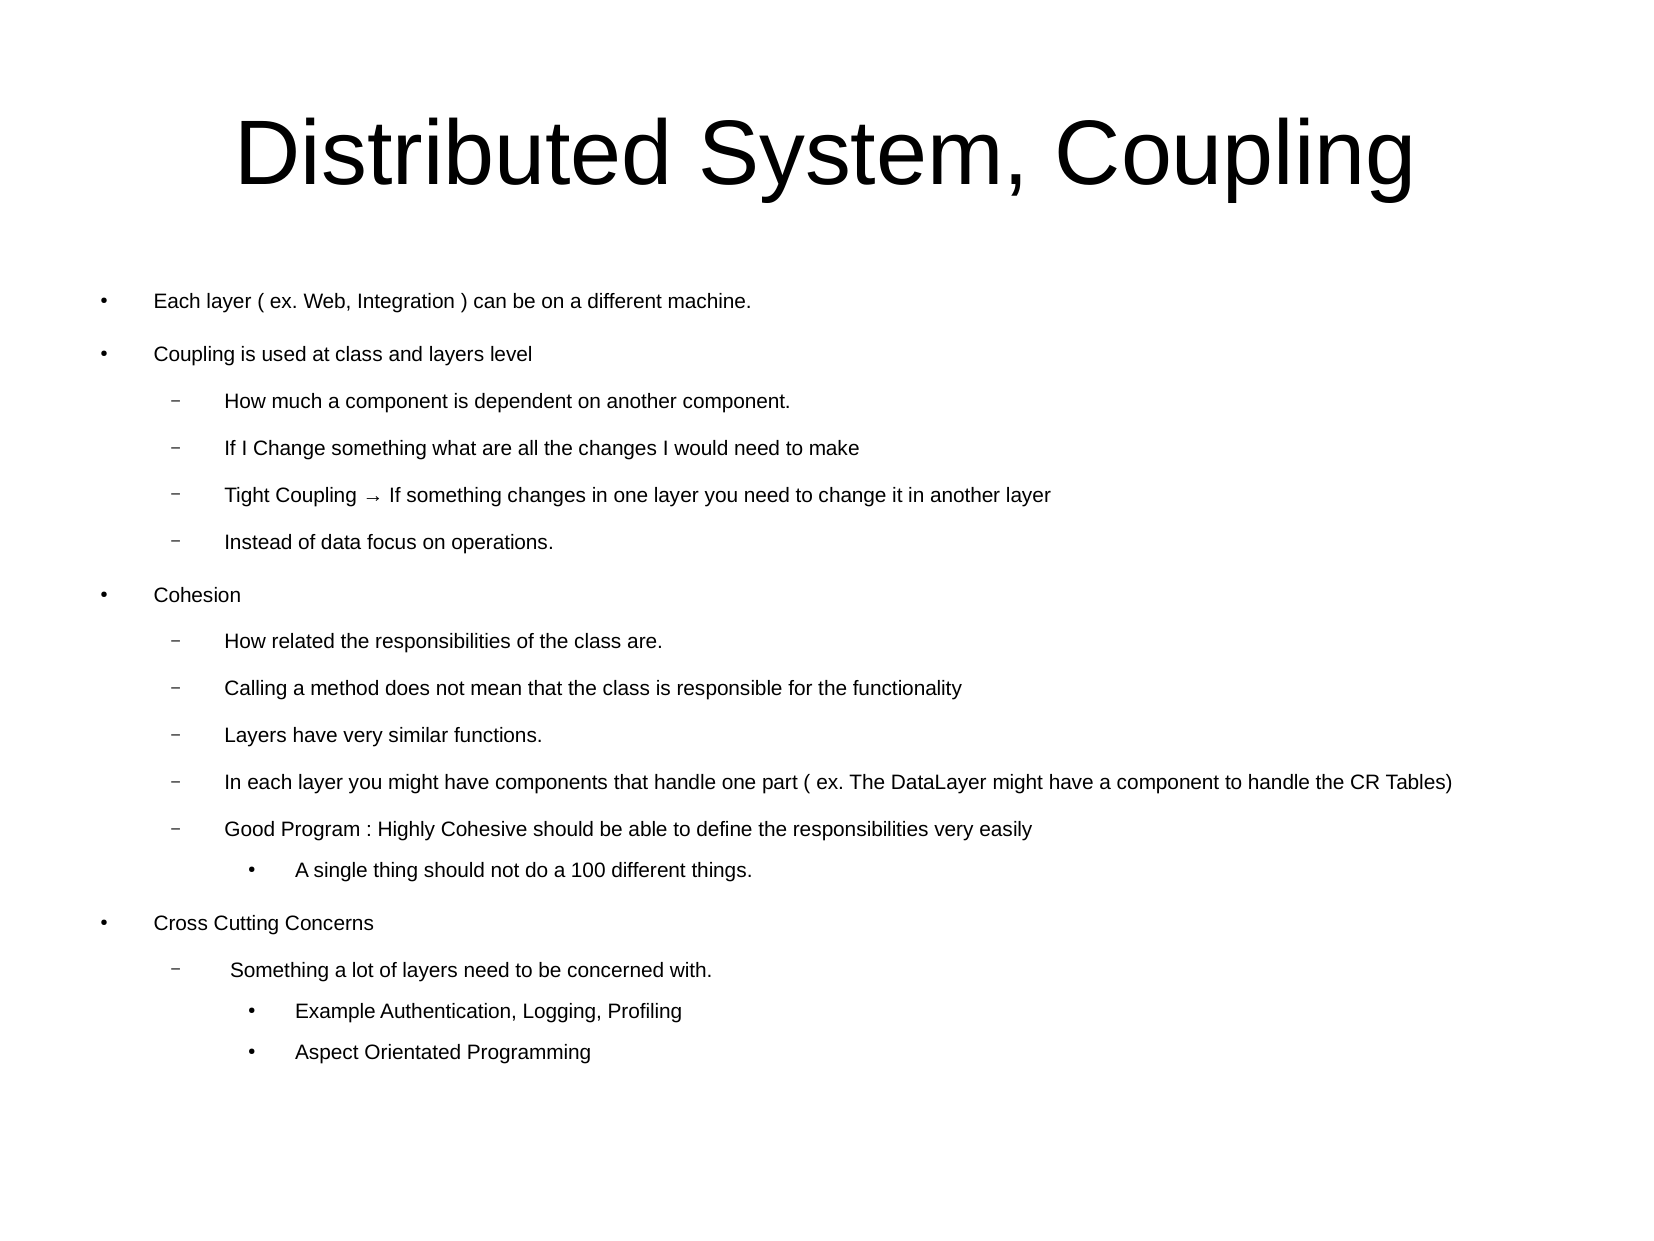

# Distributed System, Coupling
Each layer ( ex. Web, Integration ) can be on a different machine.
Coupling is used at class and layers level
How much a component is dependent on another component.
If I Change something what are all the changes I would need to make
Tight Coupling → If something changes in one layer you need to change it in another layer
Instead of data focus on operations.
Cohesion
How related the responsibilities of the class are.
Calling a method does not mean that the class is responsible for the functionality
Layers have very similar functions.
In each layer you might have components that handle one part ( ex. The DataLayer might have a component to handle the CR Tables)
Good Program : Highly Cohesive should be able to define the responsibilities very easily
A single thing should not do a 100 different things.
Cross Cutting Concerns
 Something a lot of layers need to be concerned with.
Example Authentication, Logging, Profiling
Aspect Orientated Programming